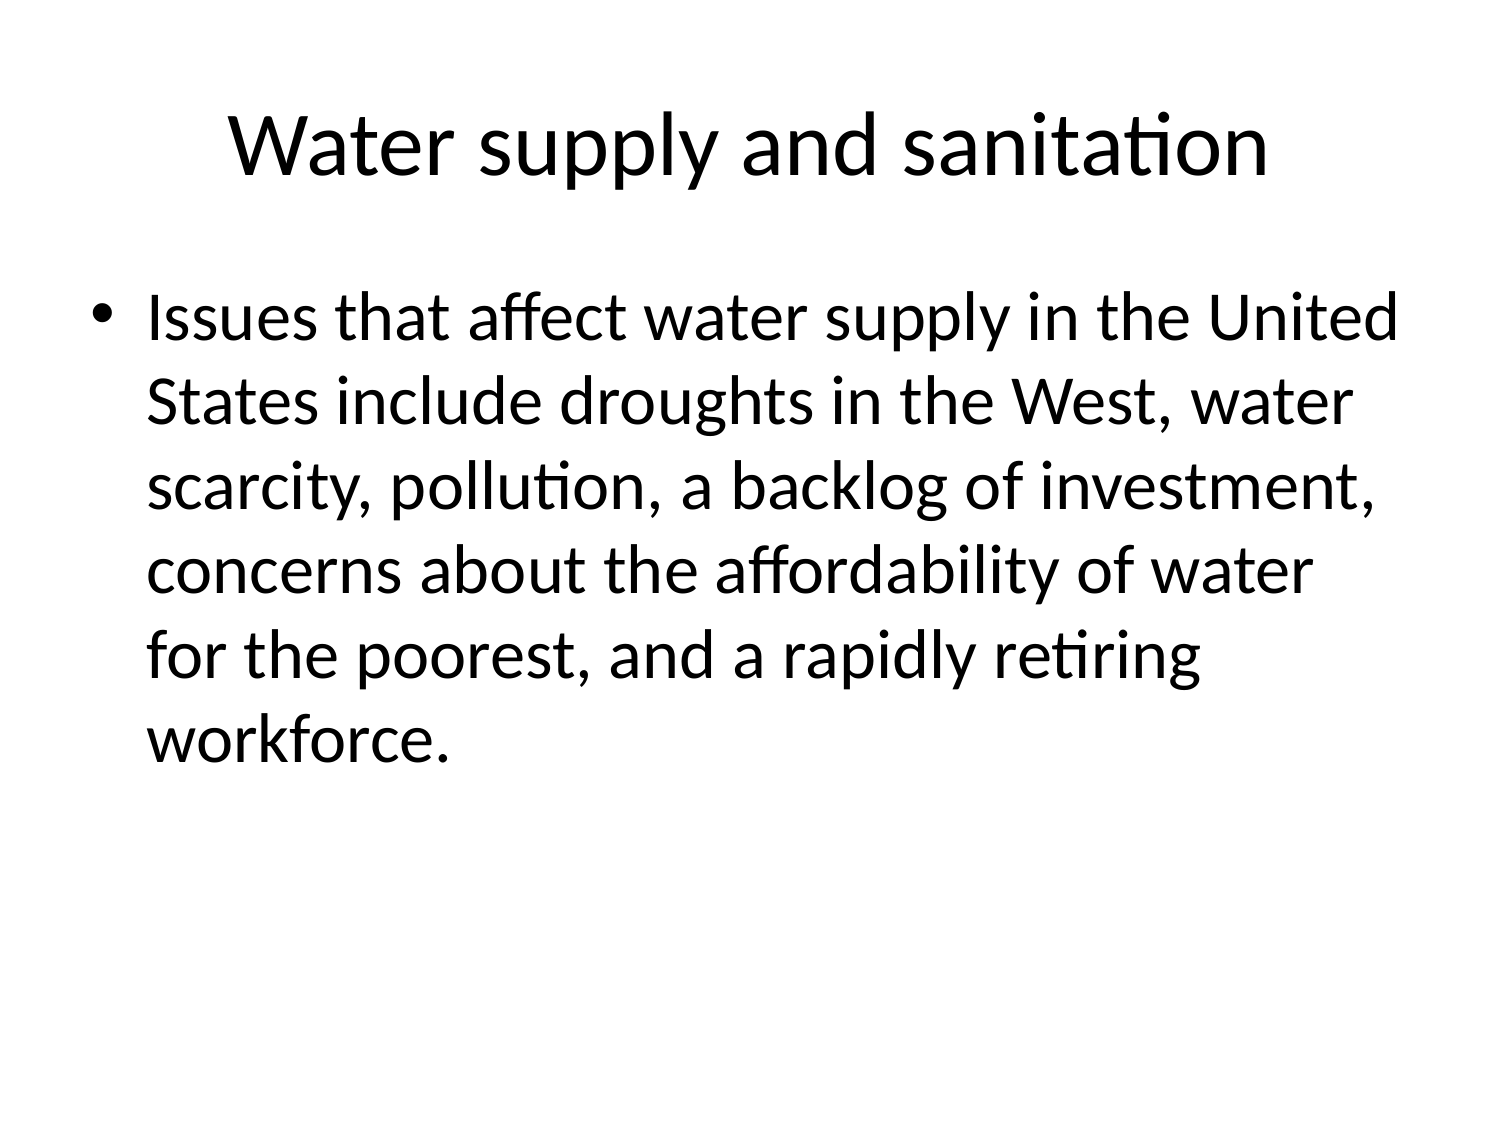

# Water supply and sanitation
Issues that affect water supply in the United States include droughts in the West, water scarcity, pollution, a backlog of investment, concerns about the affordability of water for the poorest, and a rapidly retiring workforce.